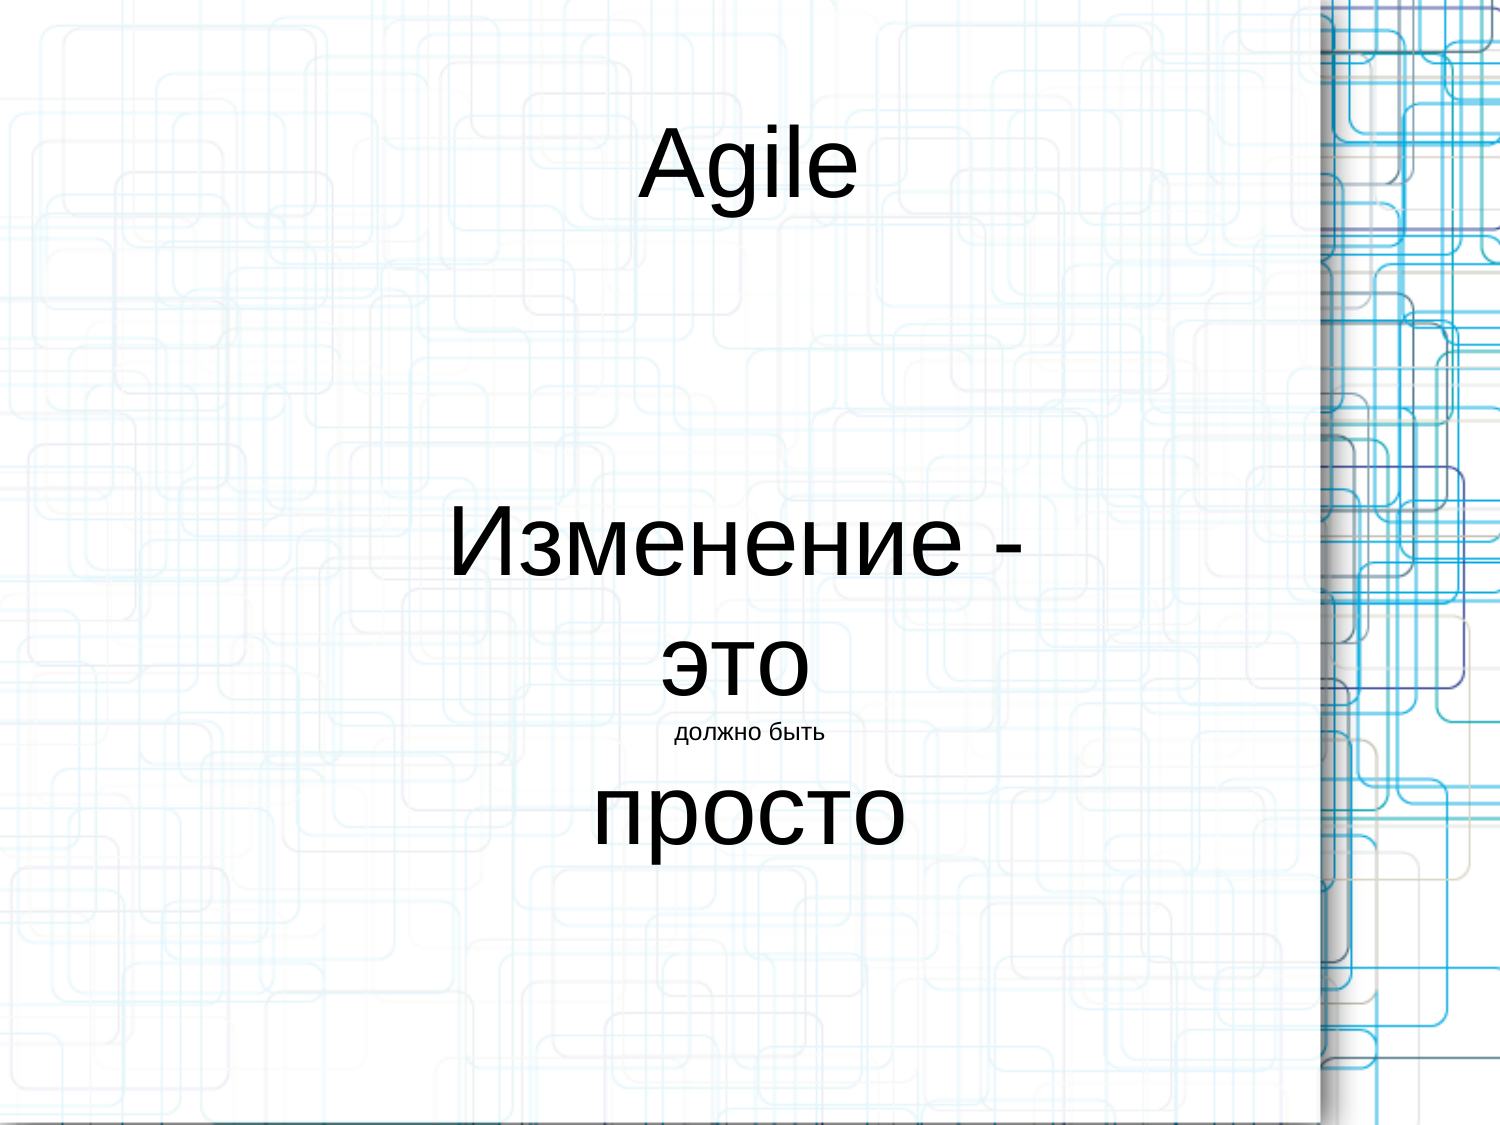

# Agile
Изменение -
это
должно быть
просто